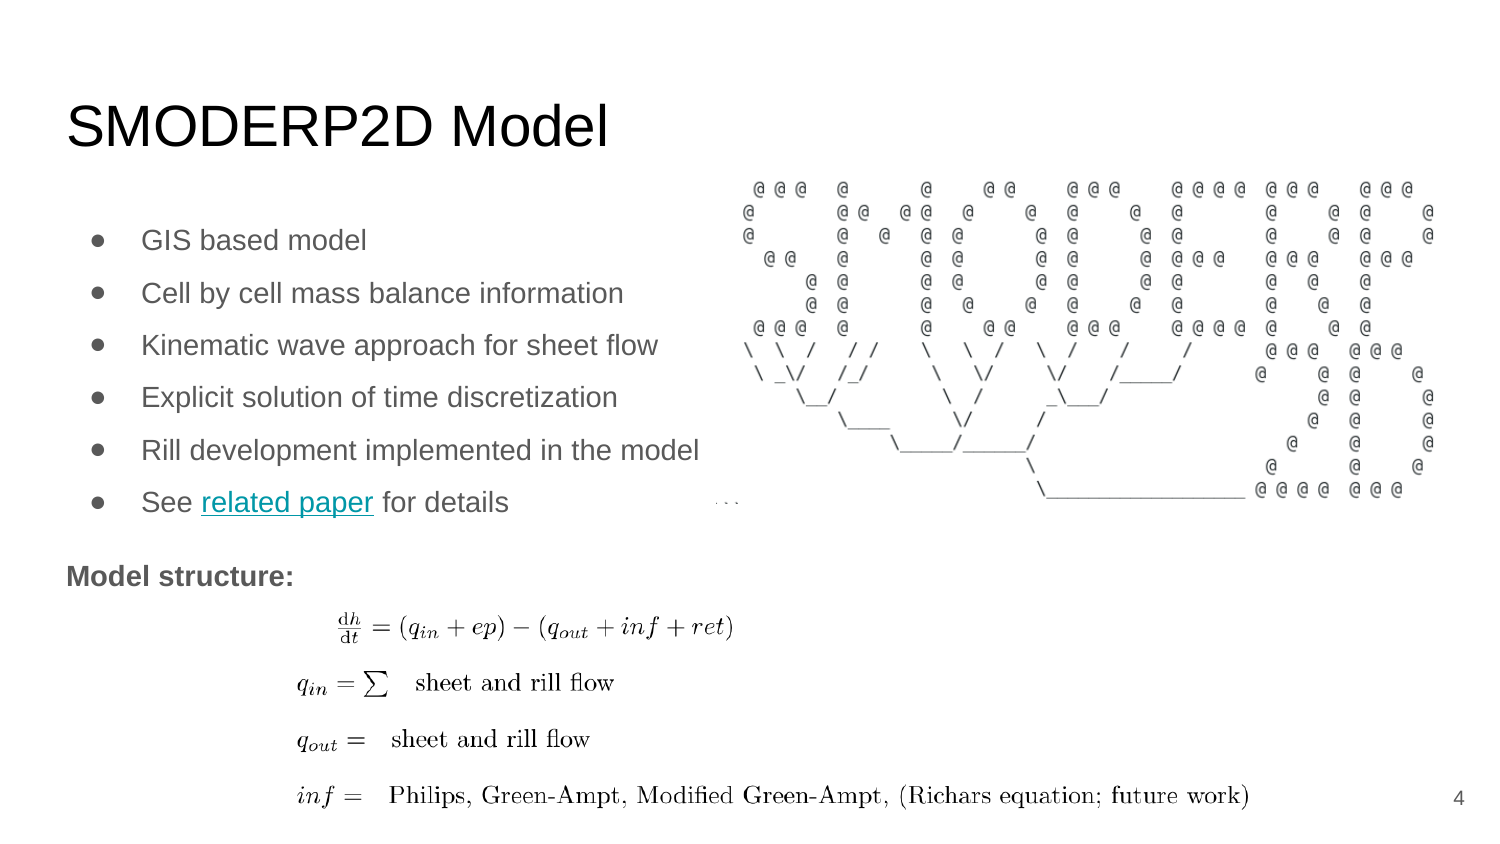

# SMODERP2D Model
GIS based model
Cell by cell mass balance information
Kinematic wave approach for sheet flow
Explicit solution of time discretization
Rill development implemented in the model
See related paper for details
Model structure: